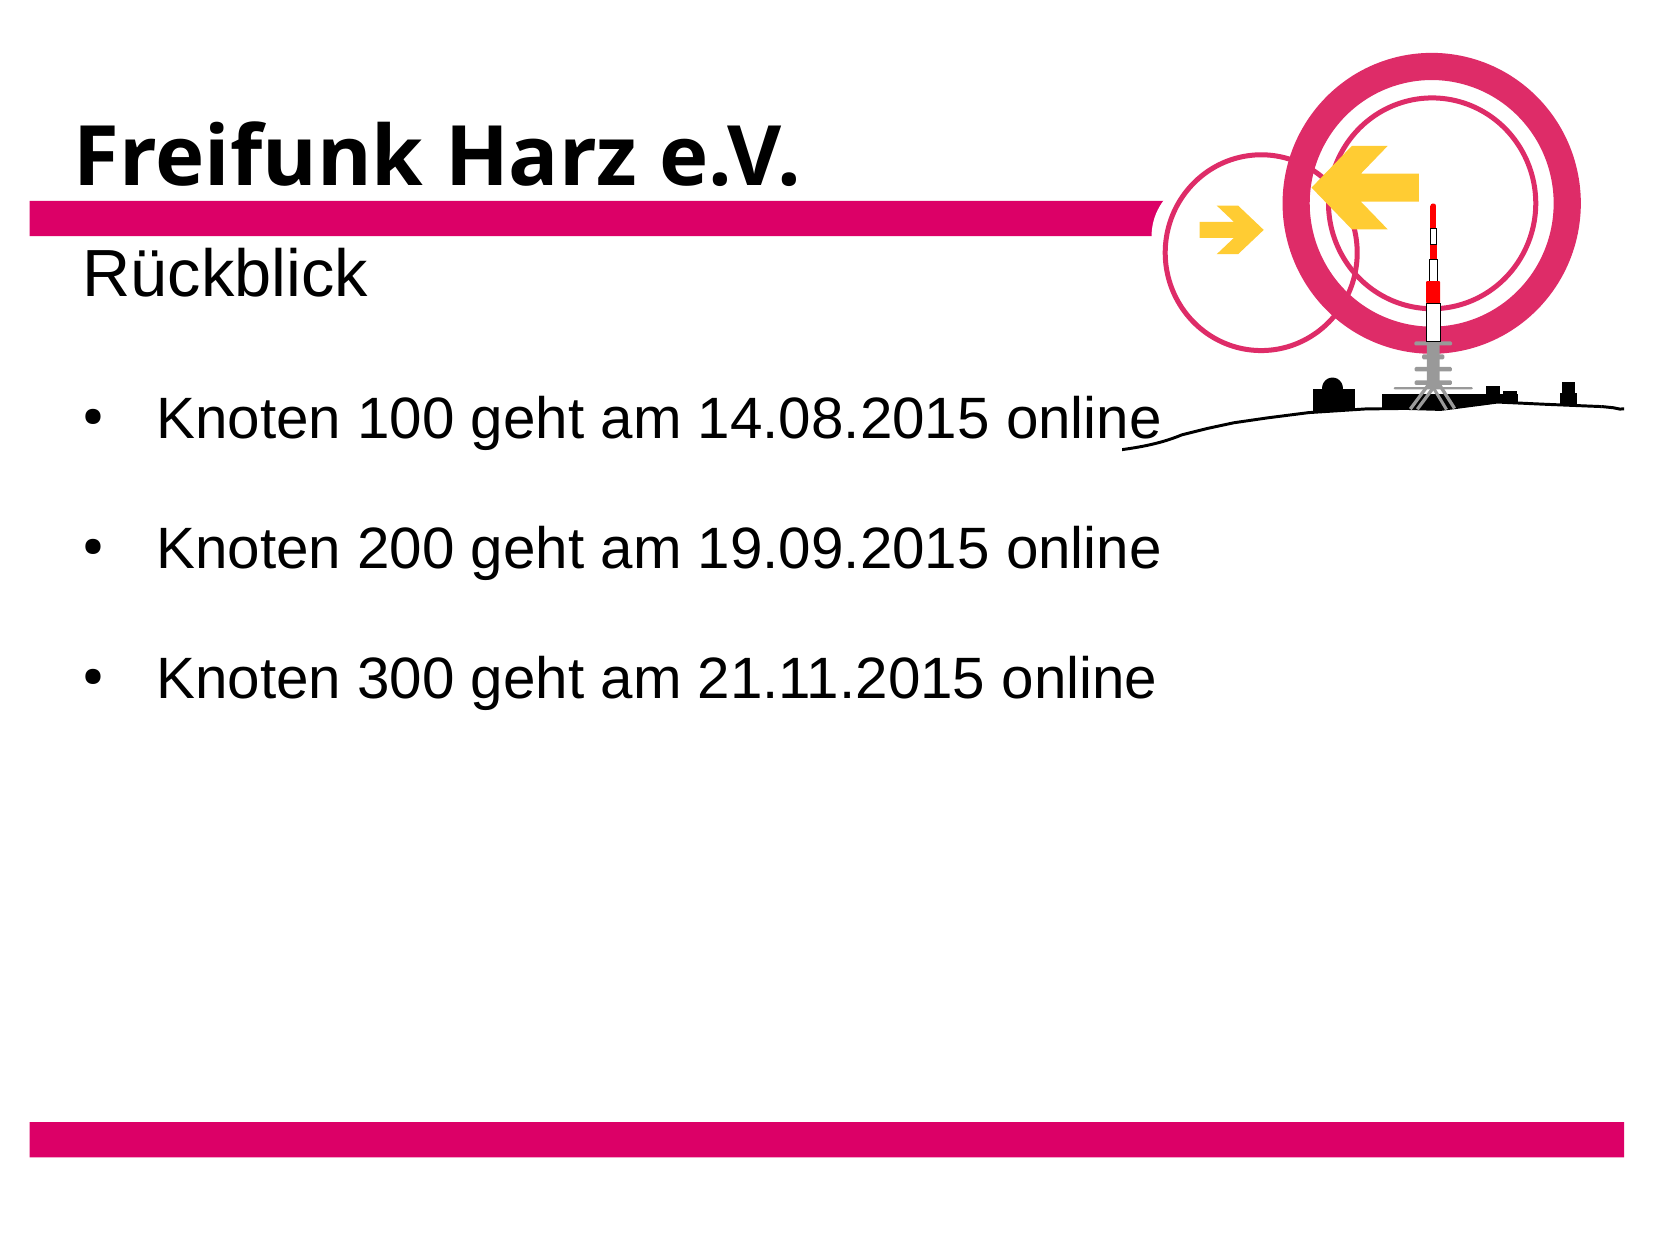

Rückblick
 	Knoten 100 geht am 14.08.2015 online
 	Knoten 200 geht am 19.09.2015 online
 	Knoten 300 geht am 21.11.2015 online